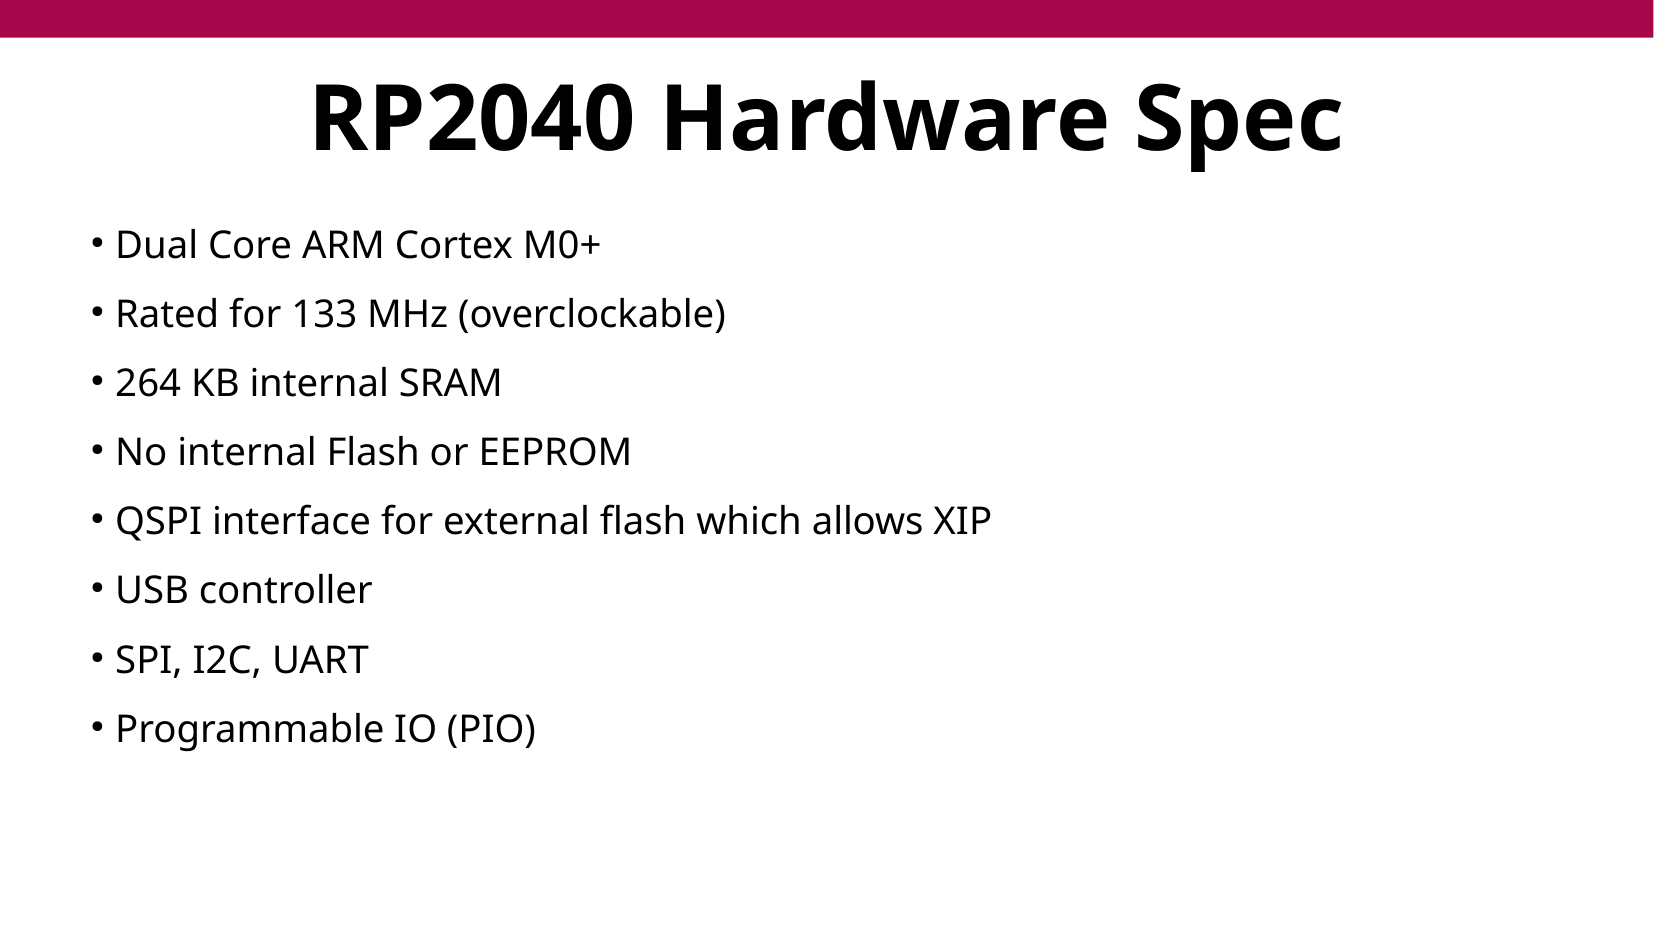

# RP2040 Hardware Spec
Dual Core ARM Cortex M0+
Rated for 133 MHz (overclockable)
264 KB internal SRAM
No internal Flash or EEPROM
QSPI interface for external flash which allows XIP
USB controller
SPI, I2C, UART
Programmable IO (PIO)